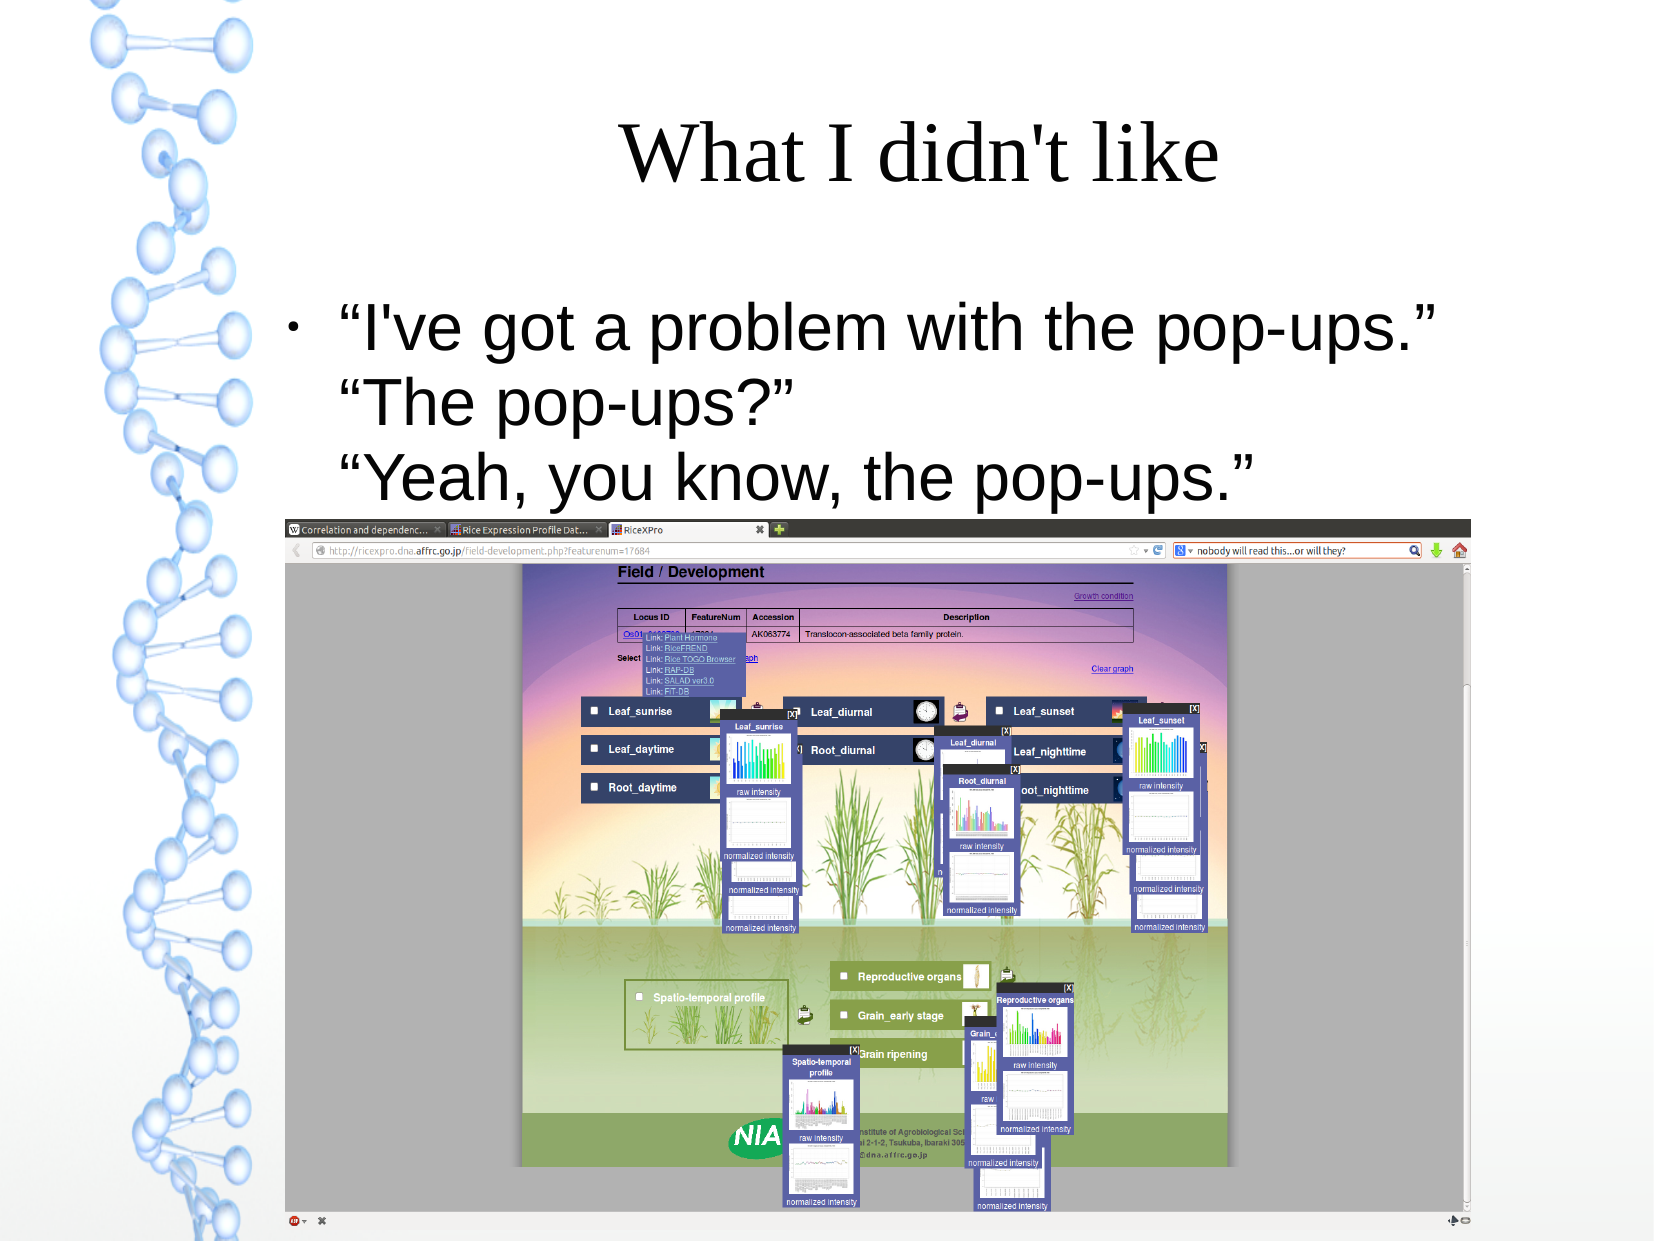

# What I didn't like
“I've got a problem with the pop-ups.”
“The pop-ups?”
“Yeah, you know, the pop-ups.”